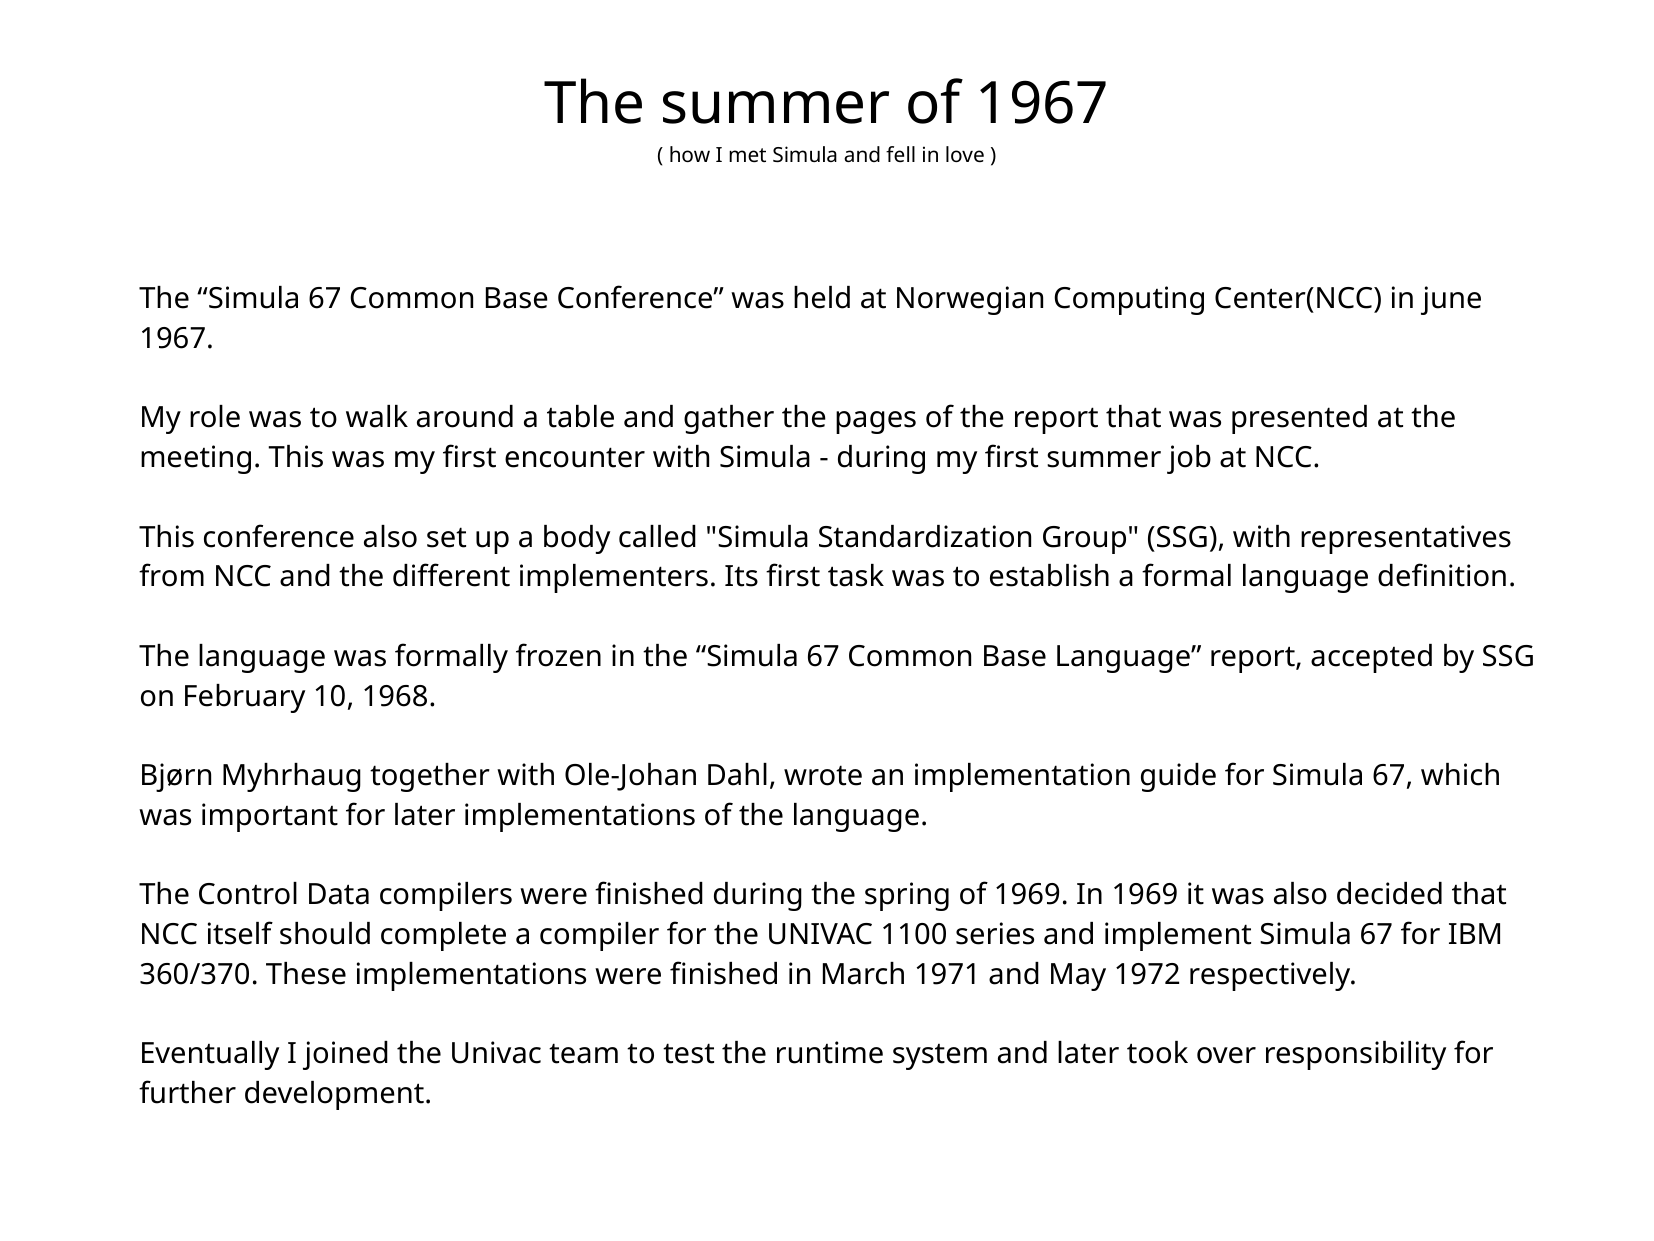

# The summer of 1967 ( how I met Simula and fell in love )
The “Simula 67 Common Base Conference” was held at Norwegian Computing Center(NCC) in june 1967.
My role was to walk around a table and gather the pages of the report that was presented at the meeting. This was my first encounter with Simula - during my first summer job at NCC.
This conference also set up a body called "Simula Standardization Group" (SSG), with representatives
from NCC and the different implementers. Its first task was to establish a formal language definition.
The language was formally frozen in the “Simula 67 Common Base Language” report, accepted by SSG on February 10, 1968.
Bjørn Myhrhaug together with Ole-Johan Dahl, wrote an implementation guide for Simula 67, which was important for later implementations of the language.
The Control Data compilers were finished during the spring of 1969. In 1969 it was also decided that NCC itself should complete a compiler for the UNIVAC 1100 series and implement Simula 67 for IBM 360/370. These implementations were finished in March 1971 and May 1972 respectively.
Eventually I joined the Univac team to test the runtime system and later took over responsibility for further development.